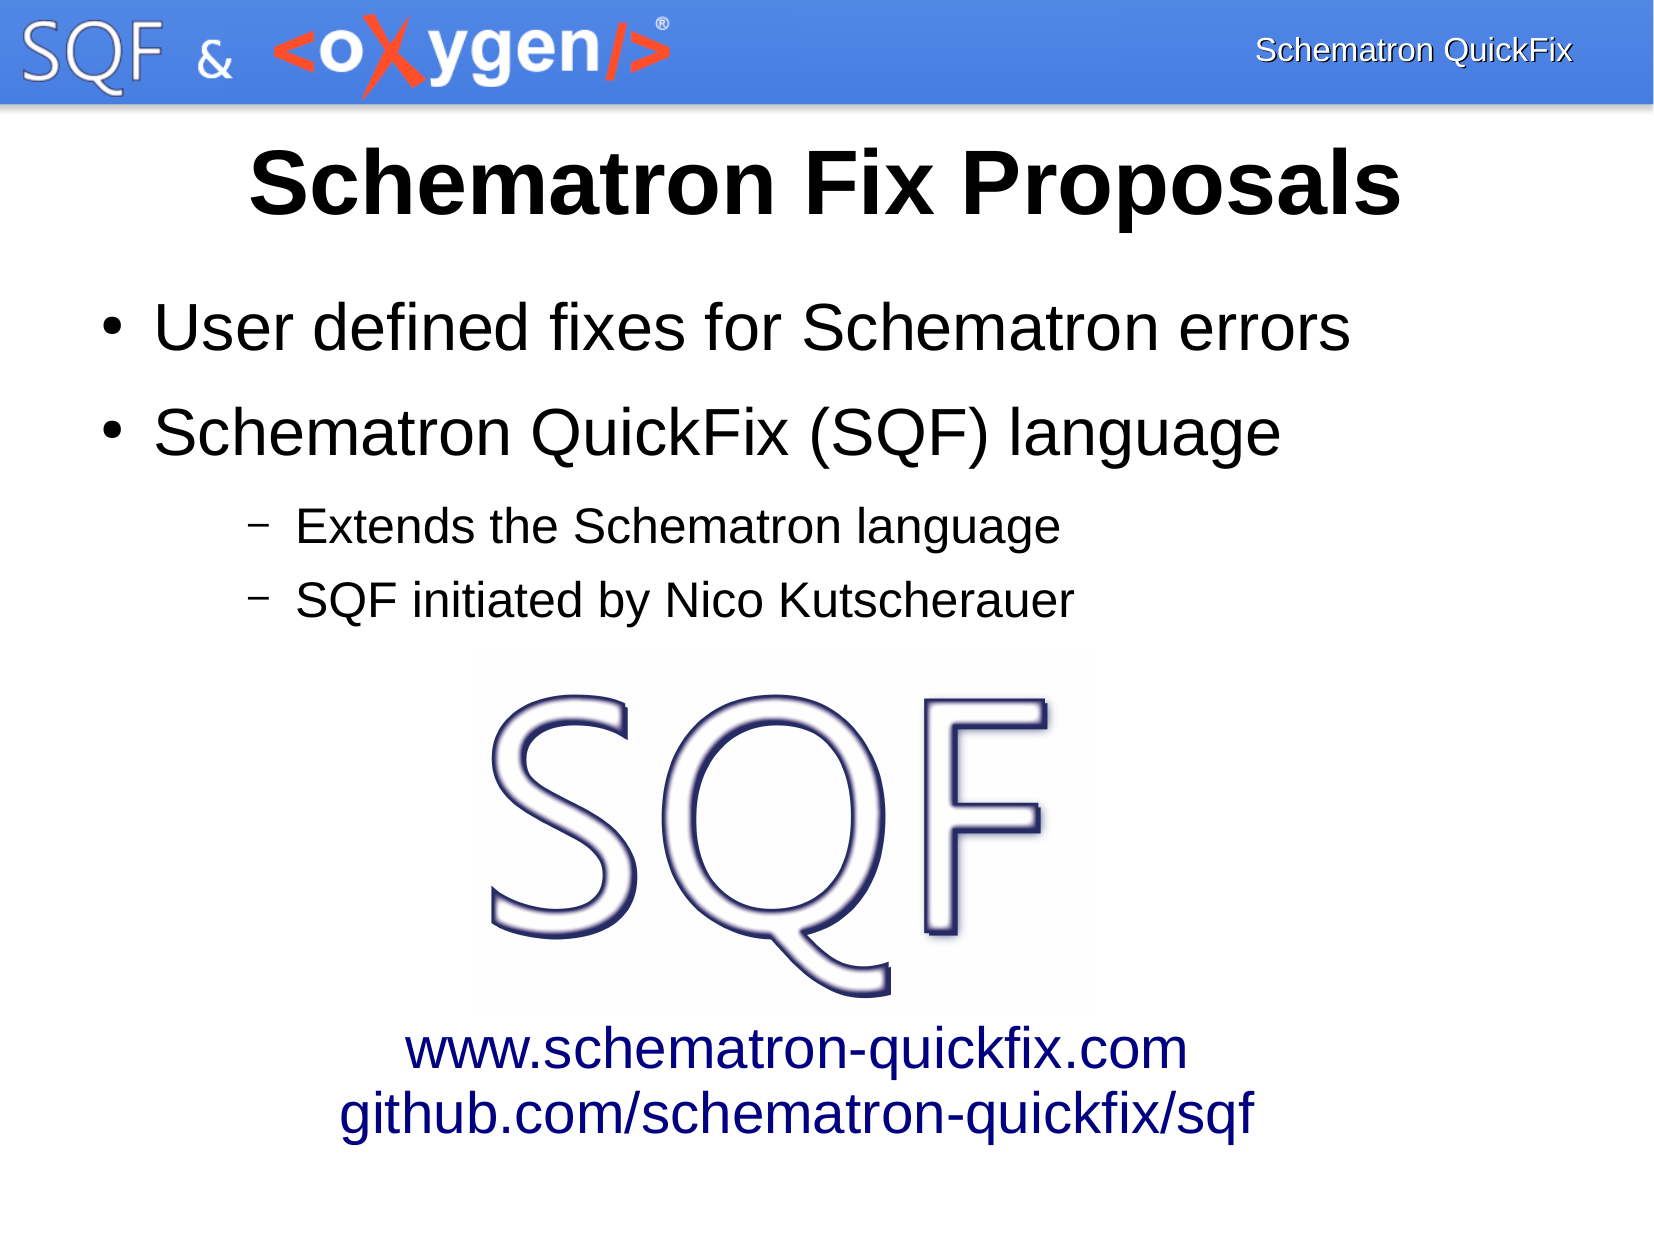

# Schematron Fix Proposals
User defined fixes for Schematron errors
Schematron QuickFix (SQF) language
Extends the Schematron language
SQF initiated by Nico Kutscherauer
www.schematron-quickfix.com
github.com/schematron-quickfix/sqf